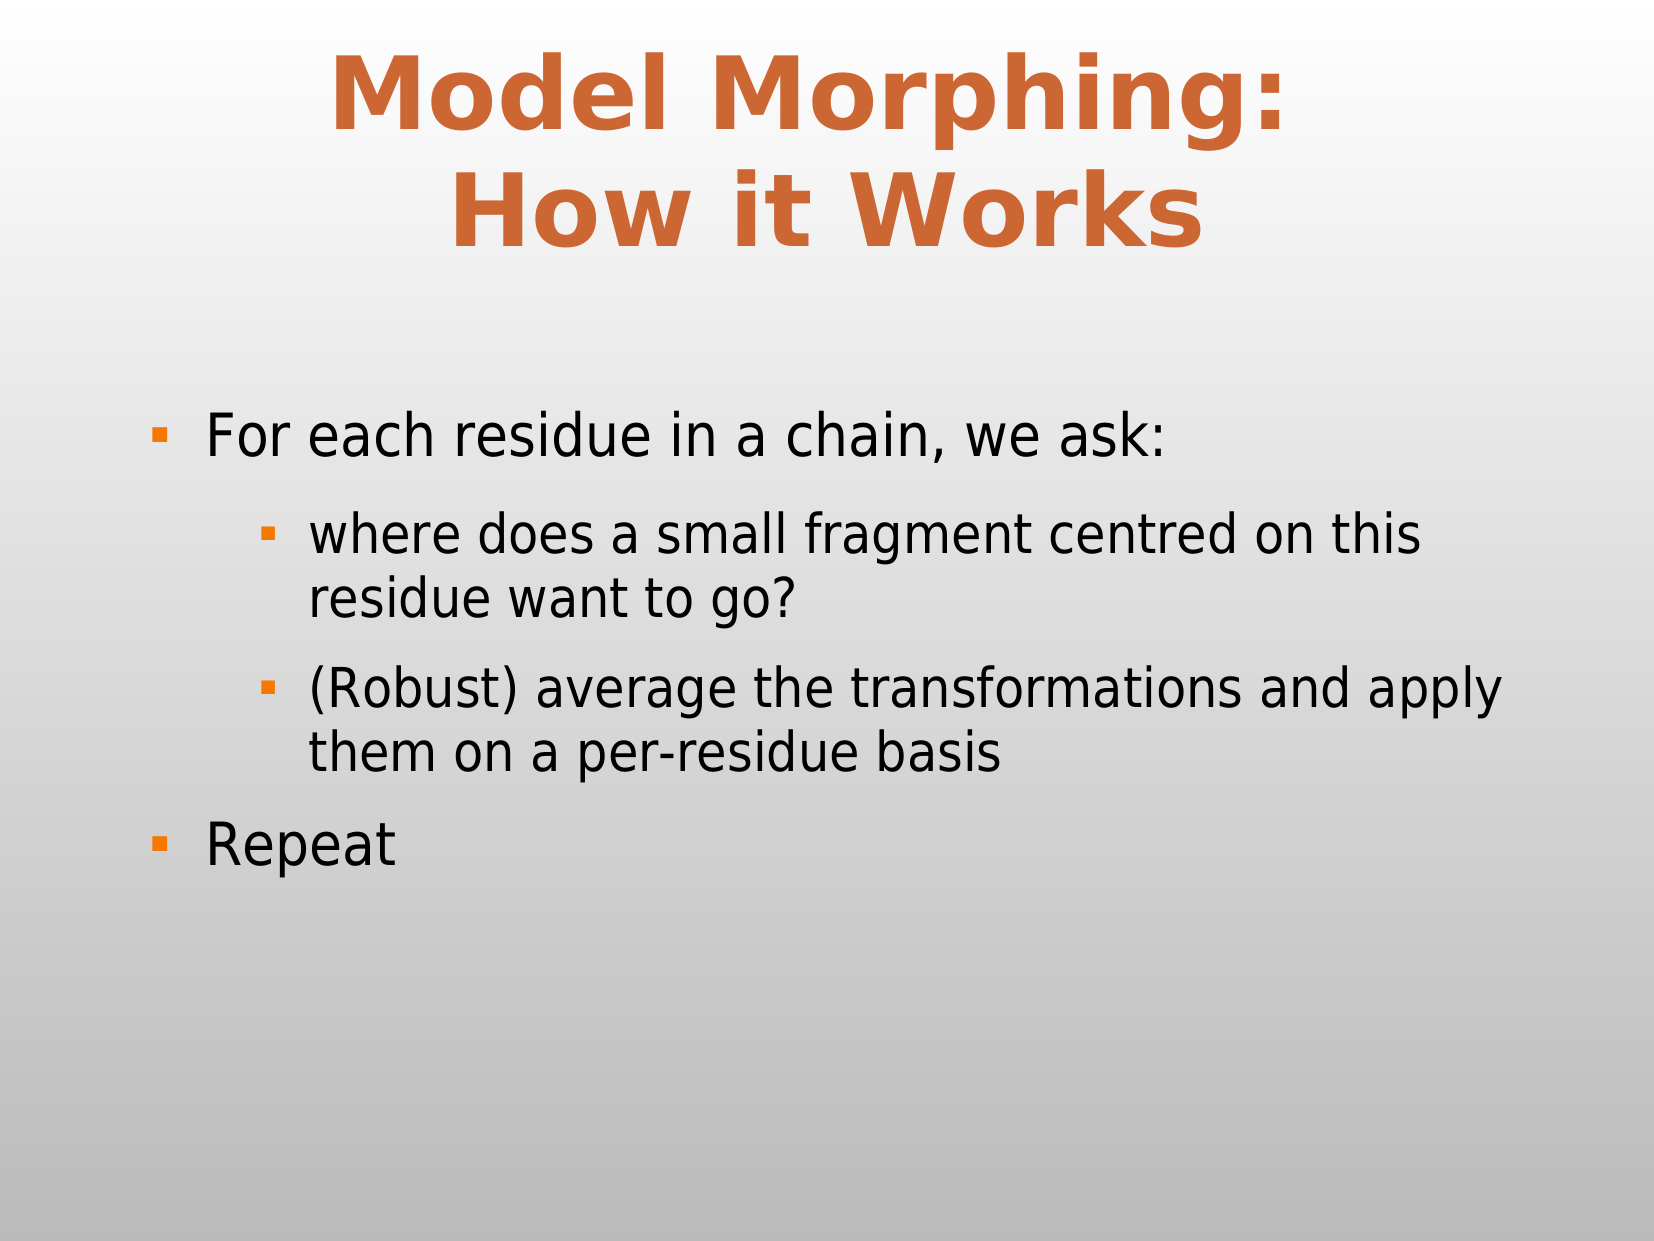

# Model Morphing: How it Works
For each residue in a chain, we ask:
where does a small fragment centred on this residue want to go?
(Robust) average the transformations and apply them on a per-residue basis
Repeat